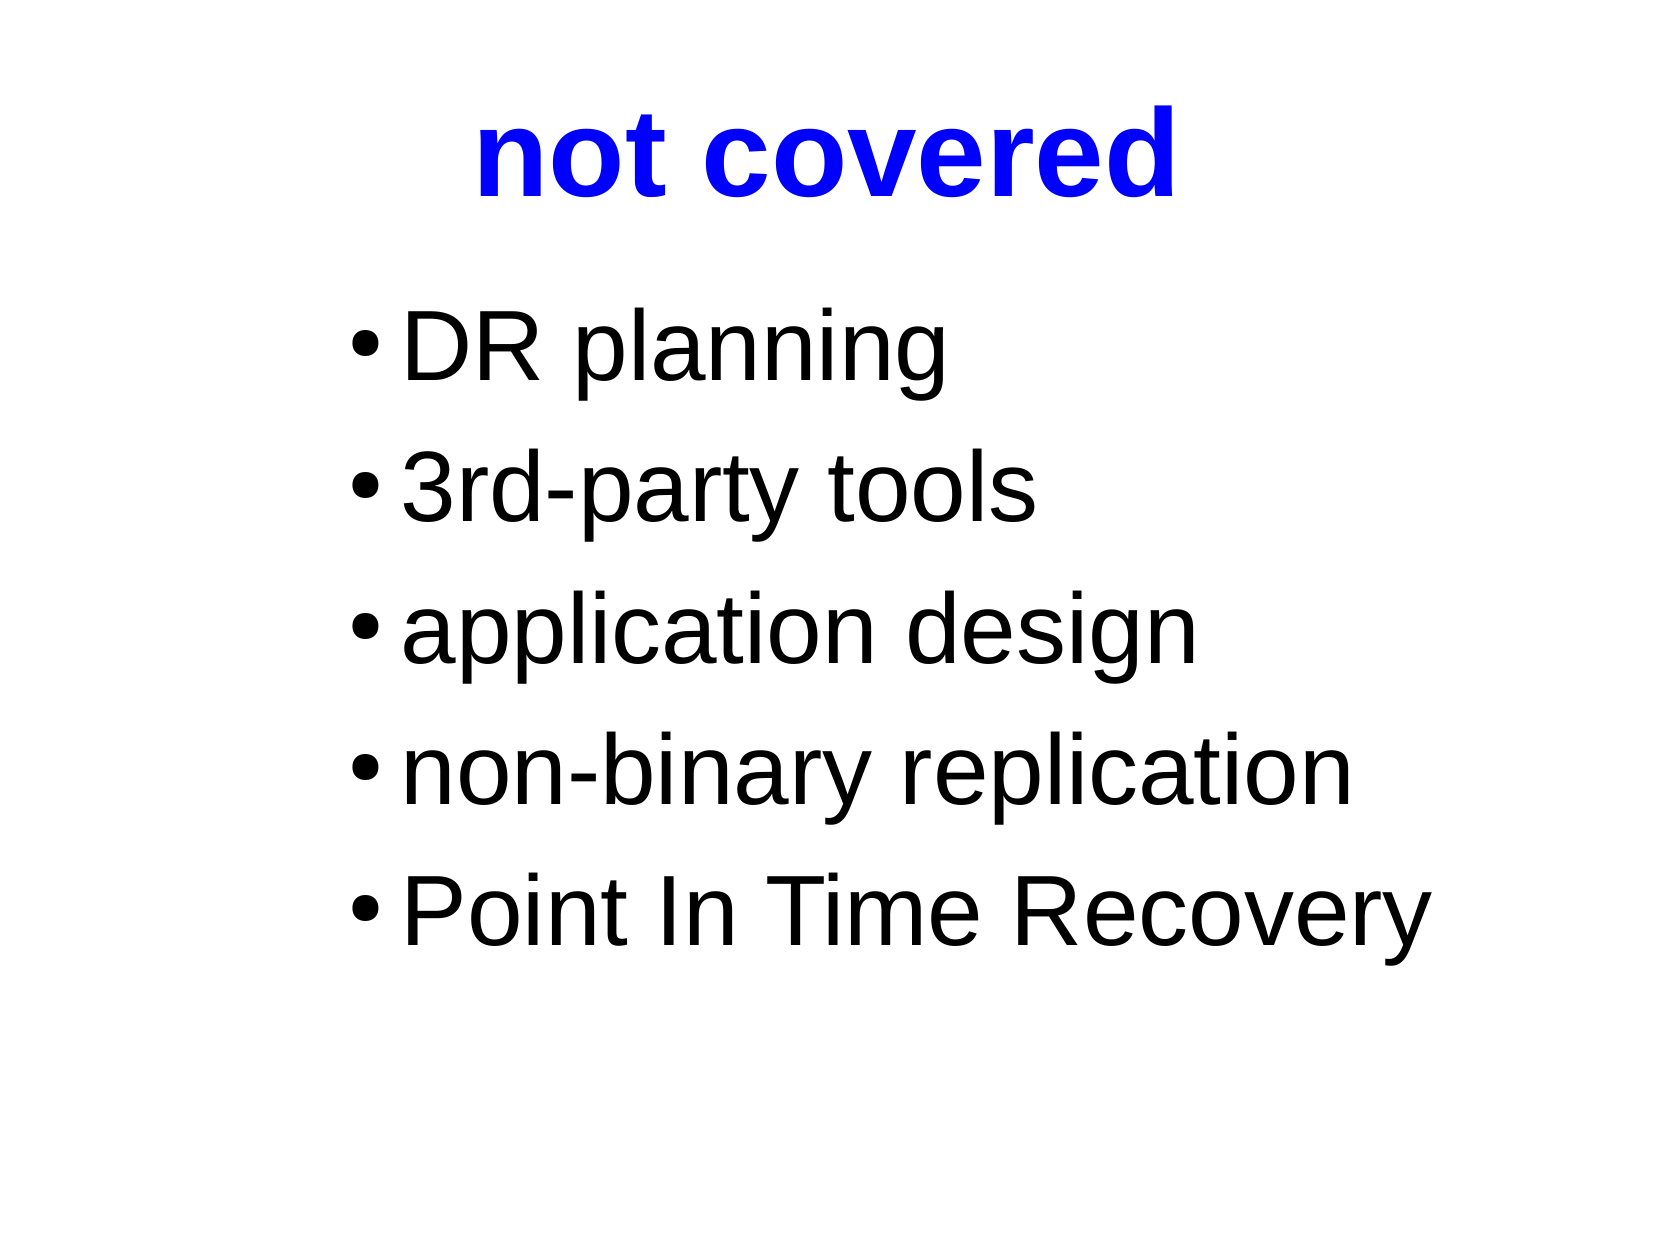

# not covered
DR planning
3rd-party tools
application design
non-binary replication
Point In Time Recovery